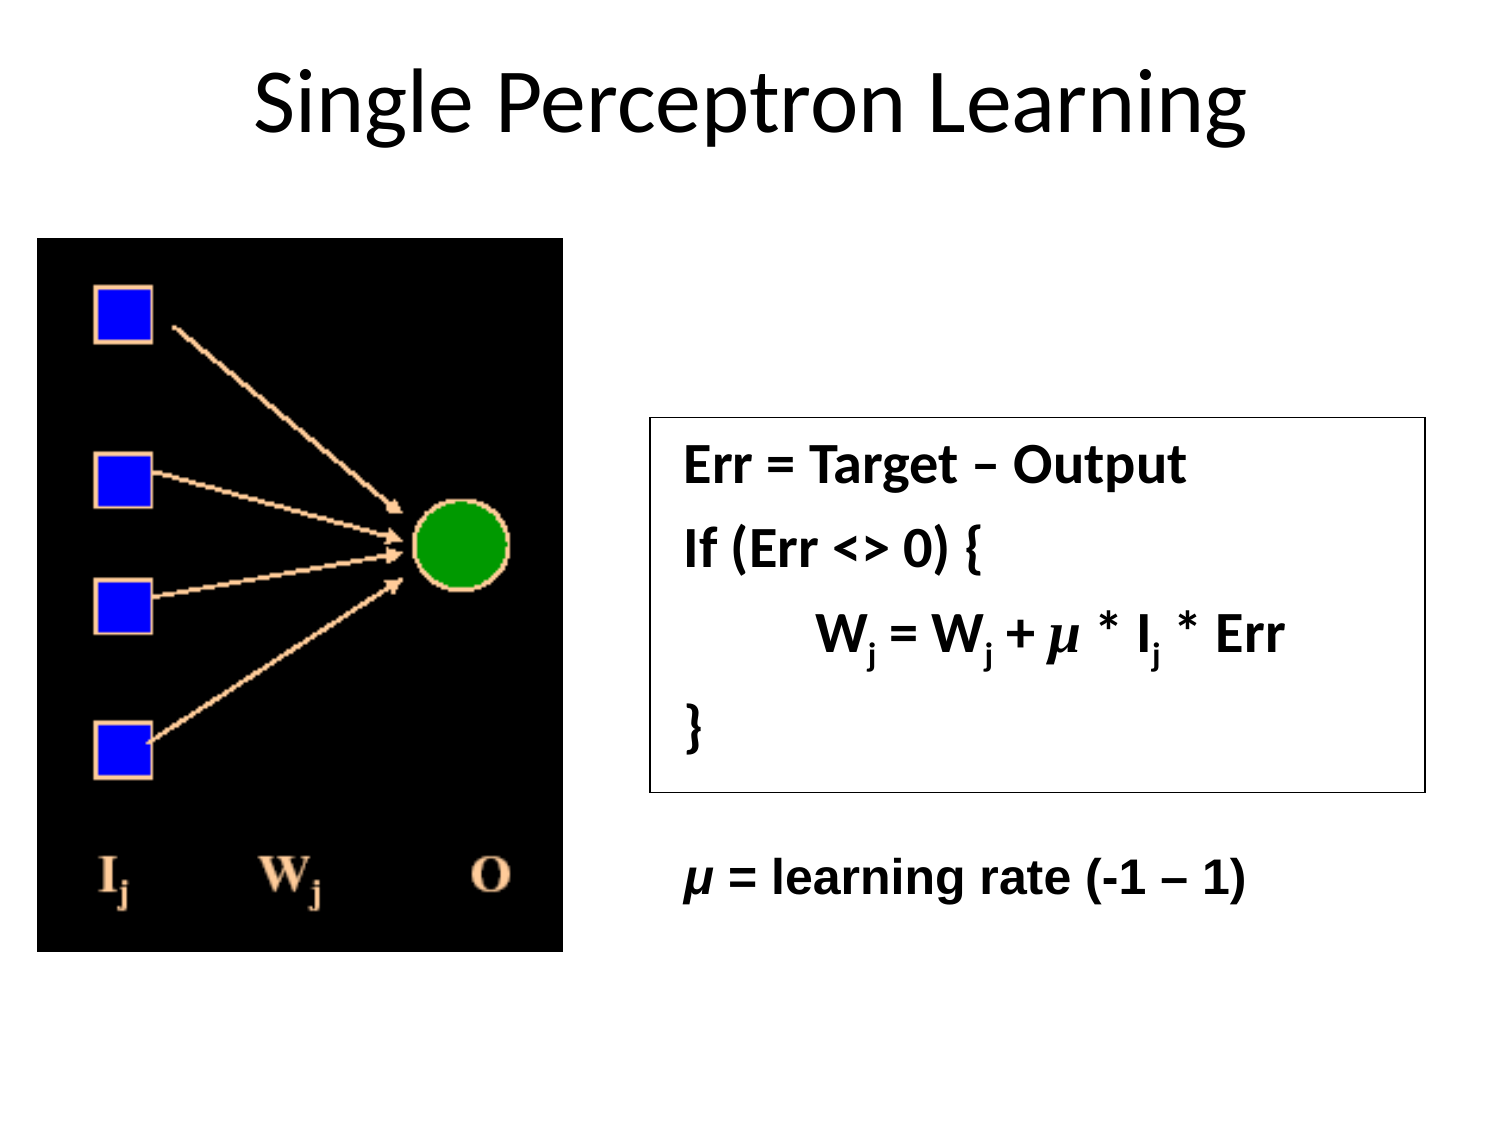

# Single Perceptron Learning
Err = Target – Output
If (Err <> 0) {
Wj = Wj + μ * Ij * Err
}
μ = learning rate (-1 – 1)